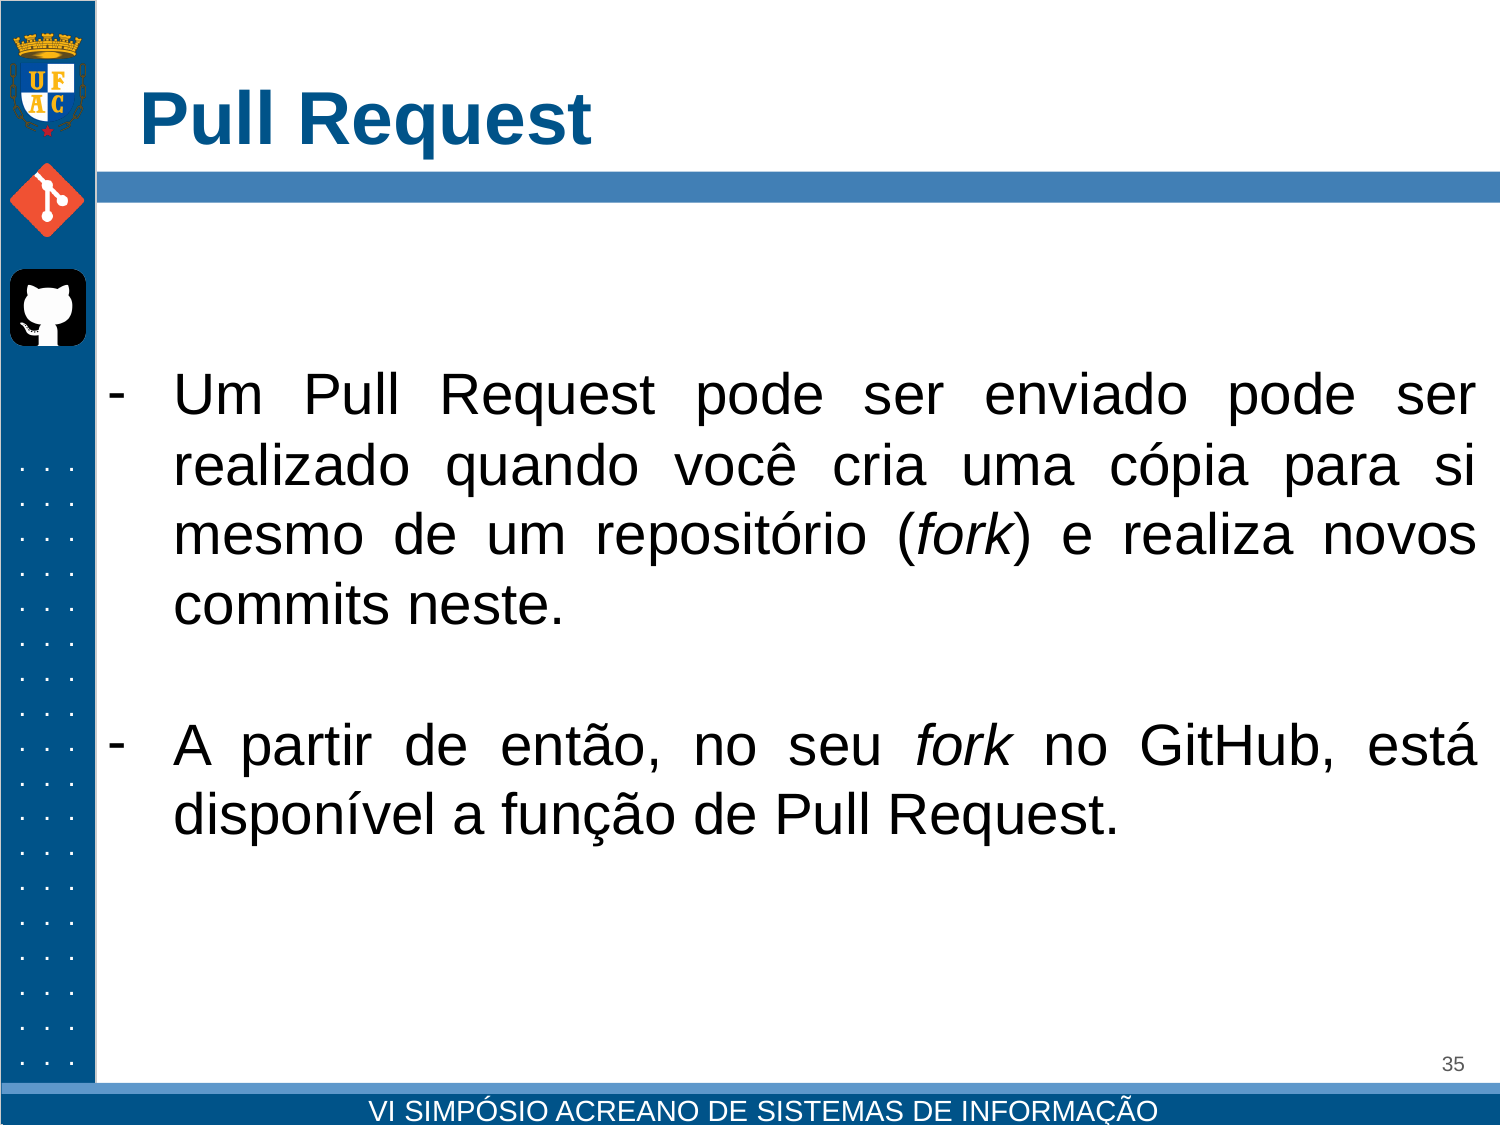

# Pull Request
Um Pull Request pode ser enviado pode ser realizado quando você cria uma cópia para si mesmo de um repositório (fork) e realiza novos commits neste.
A partir de então, no seu fork no GitHub, está disponível a função de Pull Request.
. . .
. . .
. . .
. . .
. . .
. . .
. . .
. . .
. . .
. . .
. . .
. . .
. . .
. . .
. . .
. . .
. . .
. . .
VI SIMPÓSIO ACREANO DE SISTEMAS DE INFORMAÇÃO